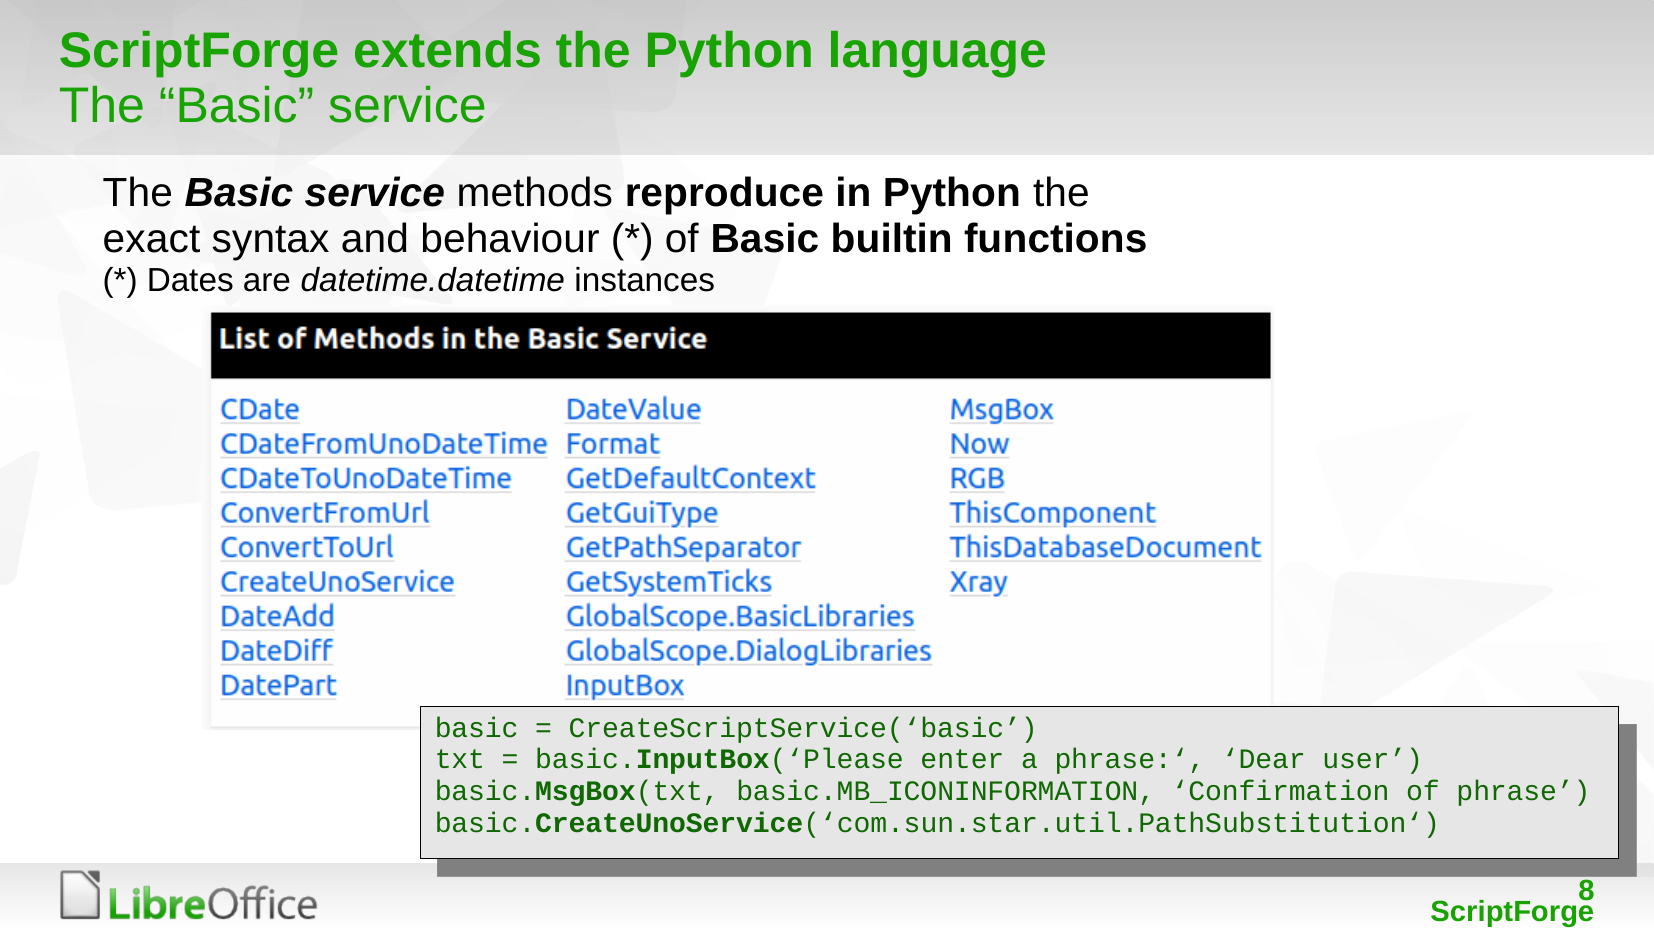

# ScriptForge extends the Python language The “Basic” service
The Basic service methods reproduce in Python the exact syntax and behaviour (*) of Basic builtin functions
(*) Dates are datetime.datetime instances
basic = CreateScriptService(‘basic’)
txt = basic.InputBox(‘Please enter a phrase:‘, ‘Dear user’)
basic.MsgBox(txt, basic.MB_ICONINFORMATION, ‘Confirmation of phrase’)
basic.CreateUnoService(‘com.sun.star.util.PathSubstitution‘)
8
ScriptForge